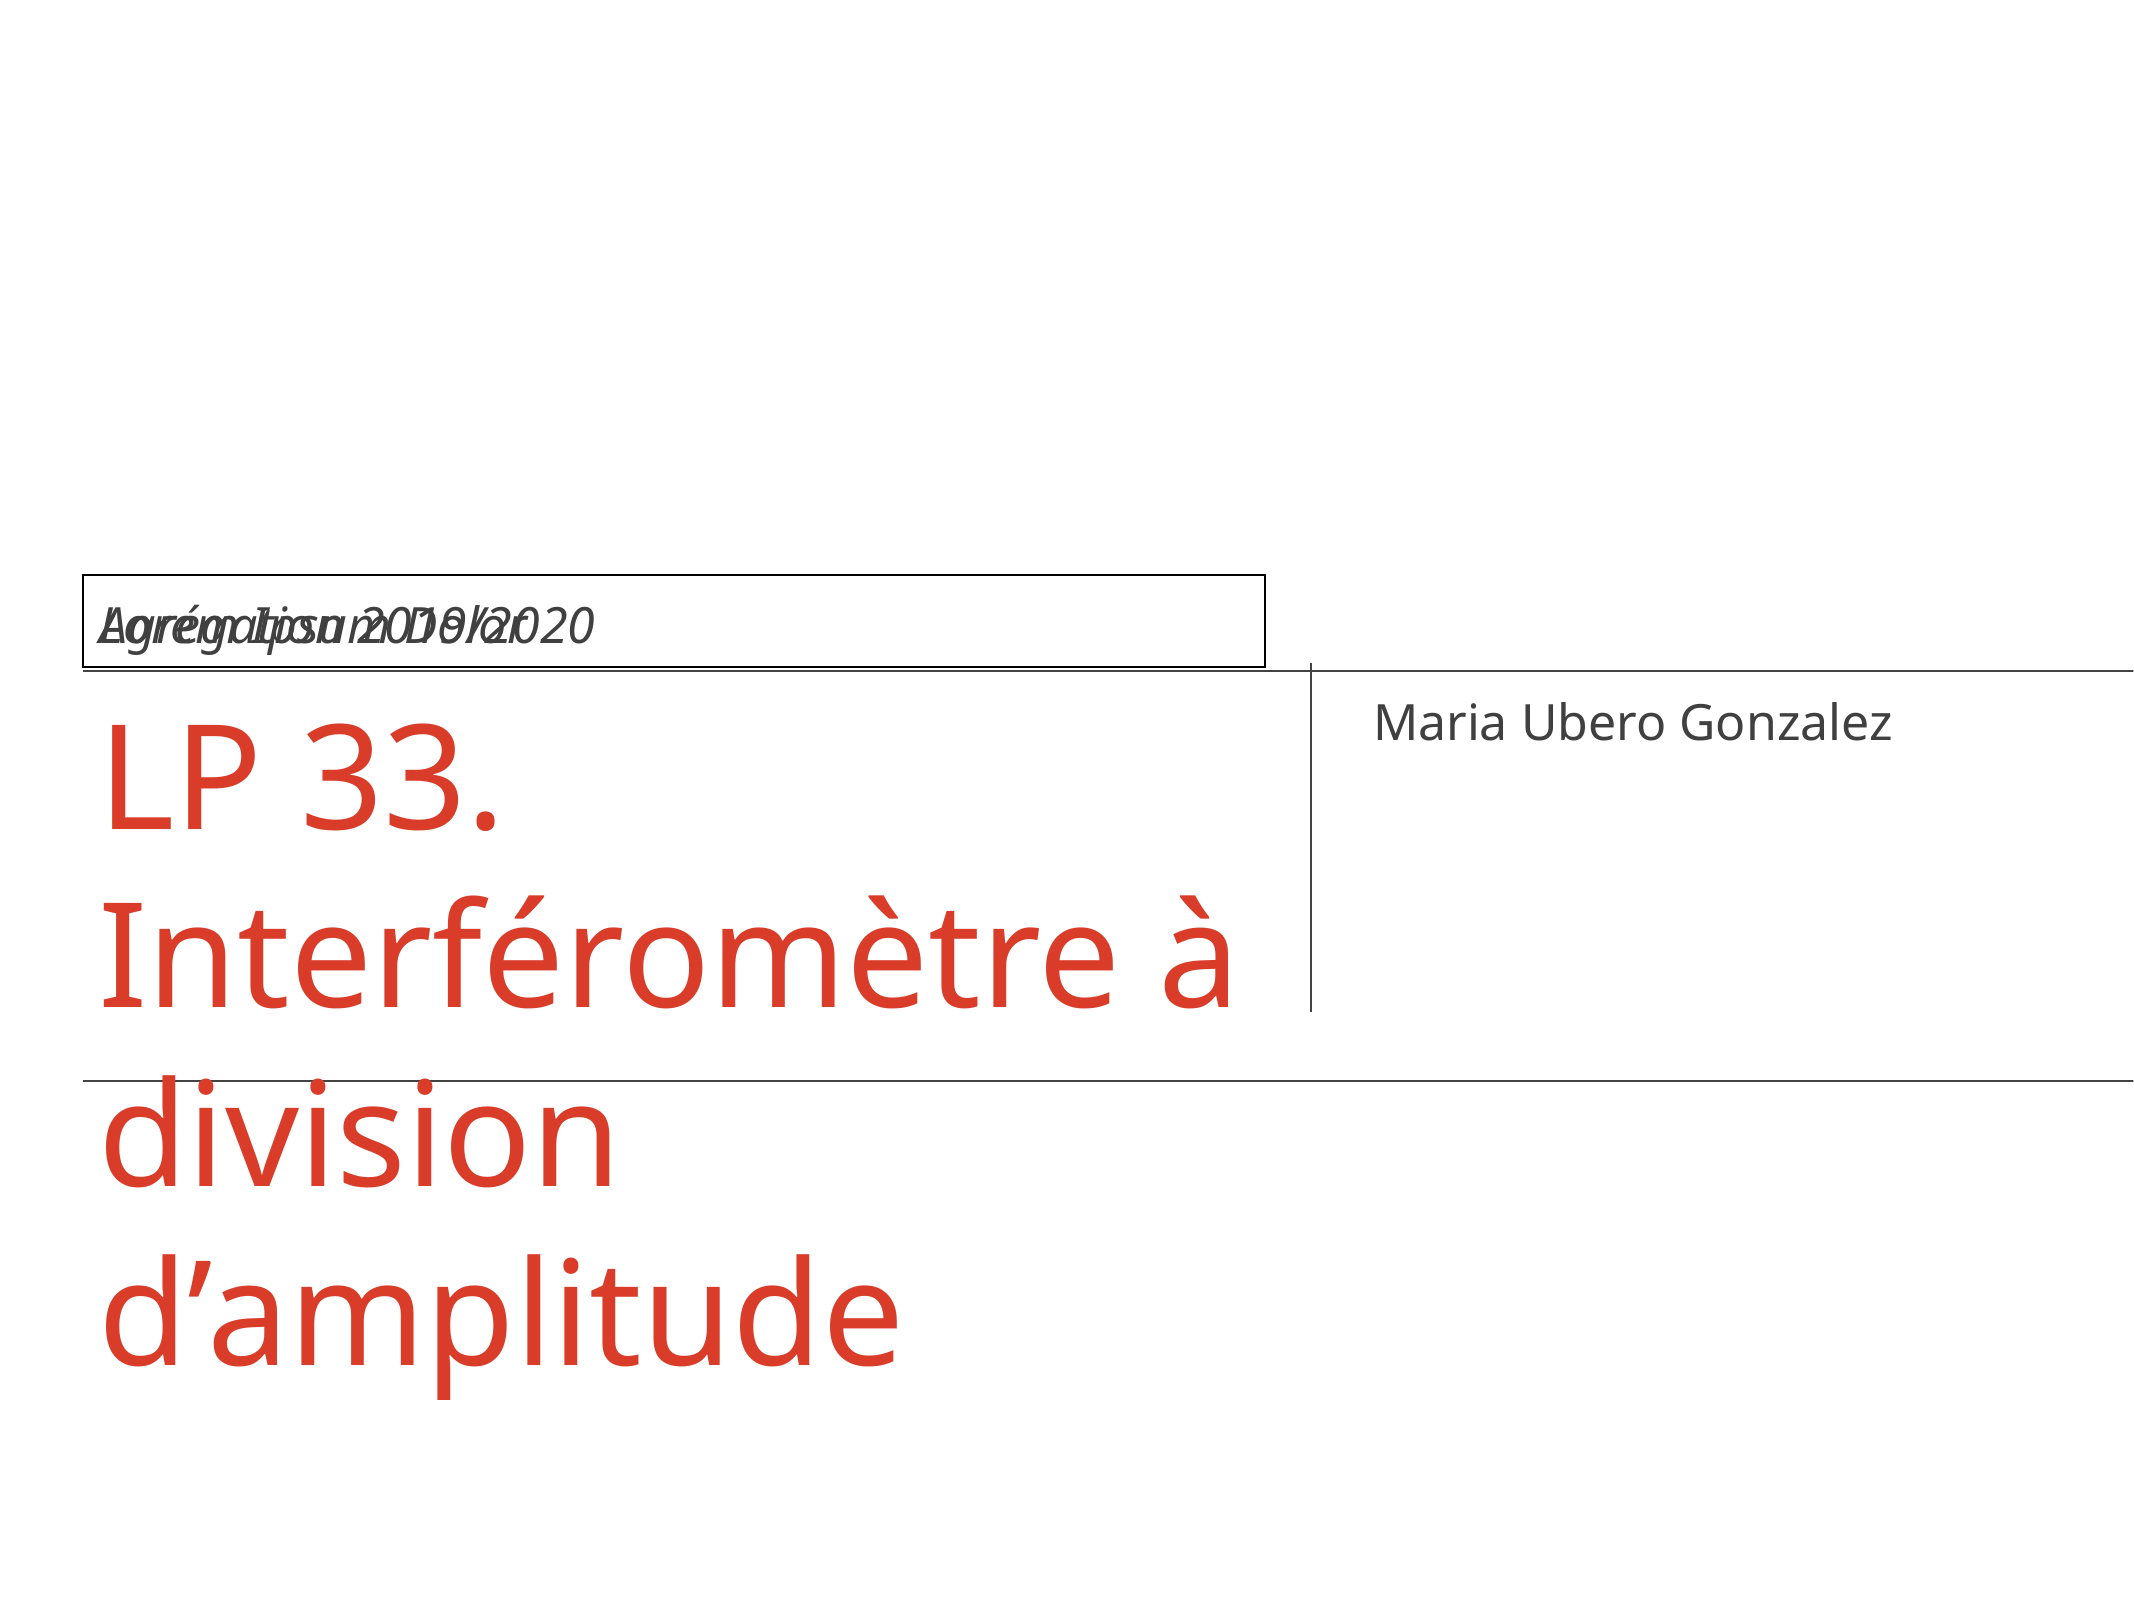

Agrégation 2019/2020
LP 33. Interféromètre à division d’amplitude
Maria Ubero Gonzalez